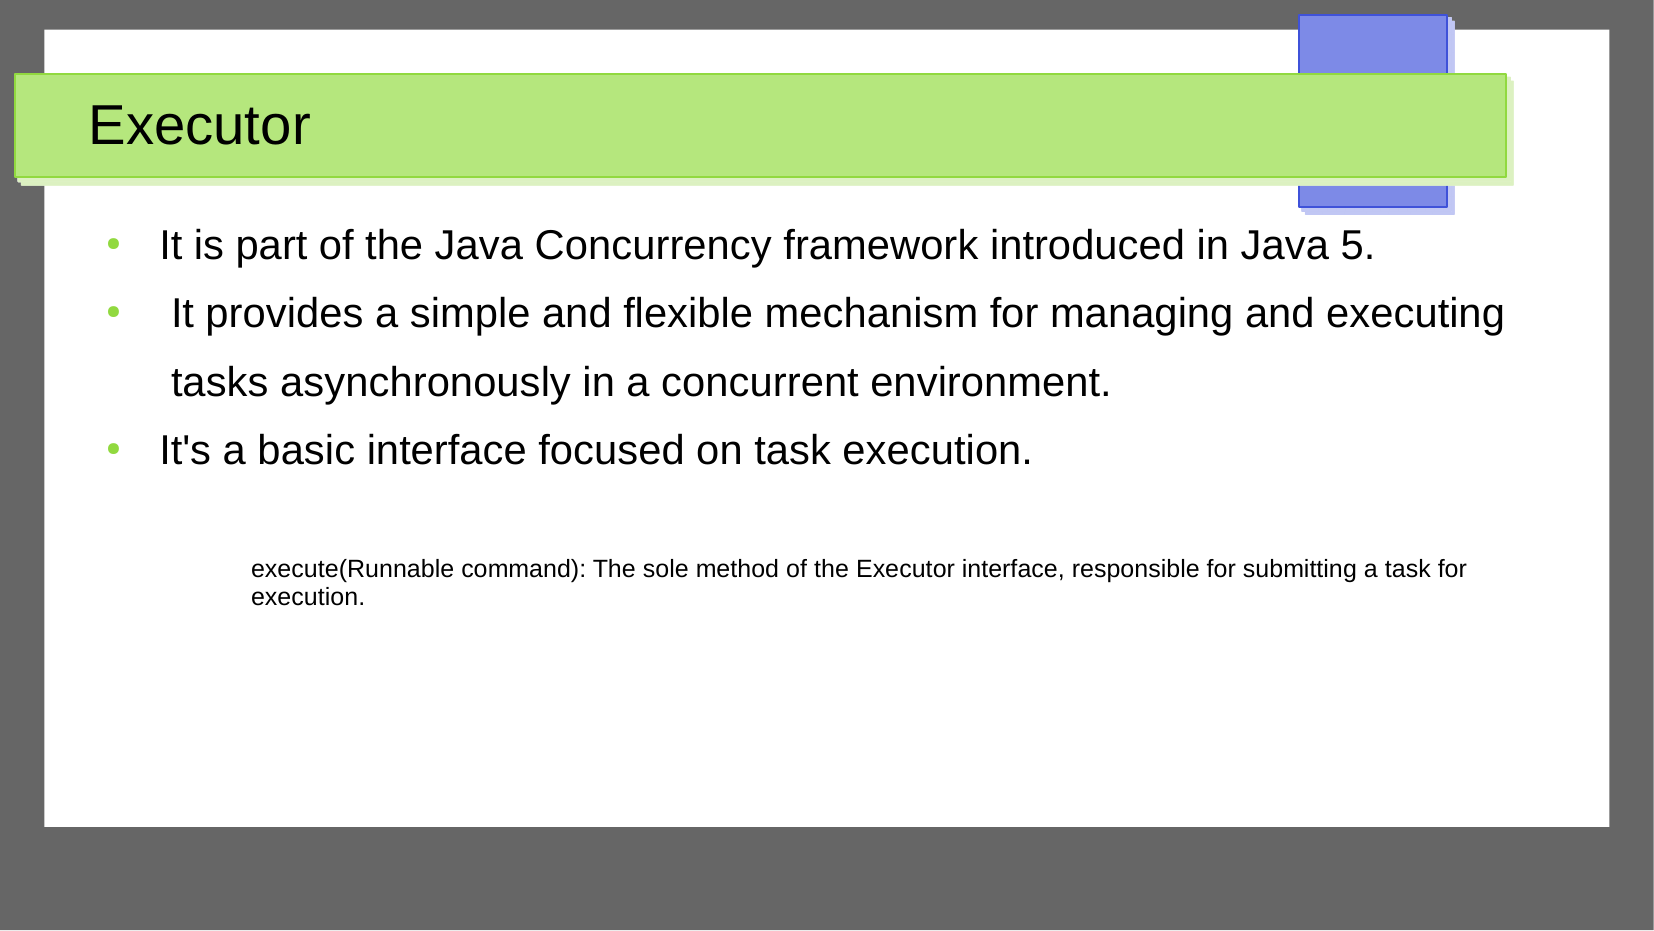

# Executor
It is part of the Java Concurrency framework introduced in Java 5.
 It provides a simple and flexible mechanism for managing and executing
 tasks asynchronously in a concurrent environment.
It's a basic interface focused on task execution.
execute(Runnable command): The sole method of the Executor interface, responsible for submitting a task for execution.